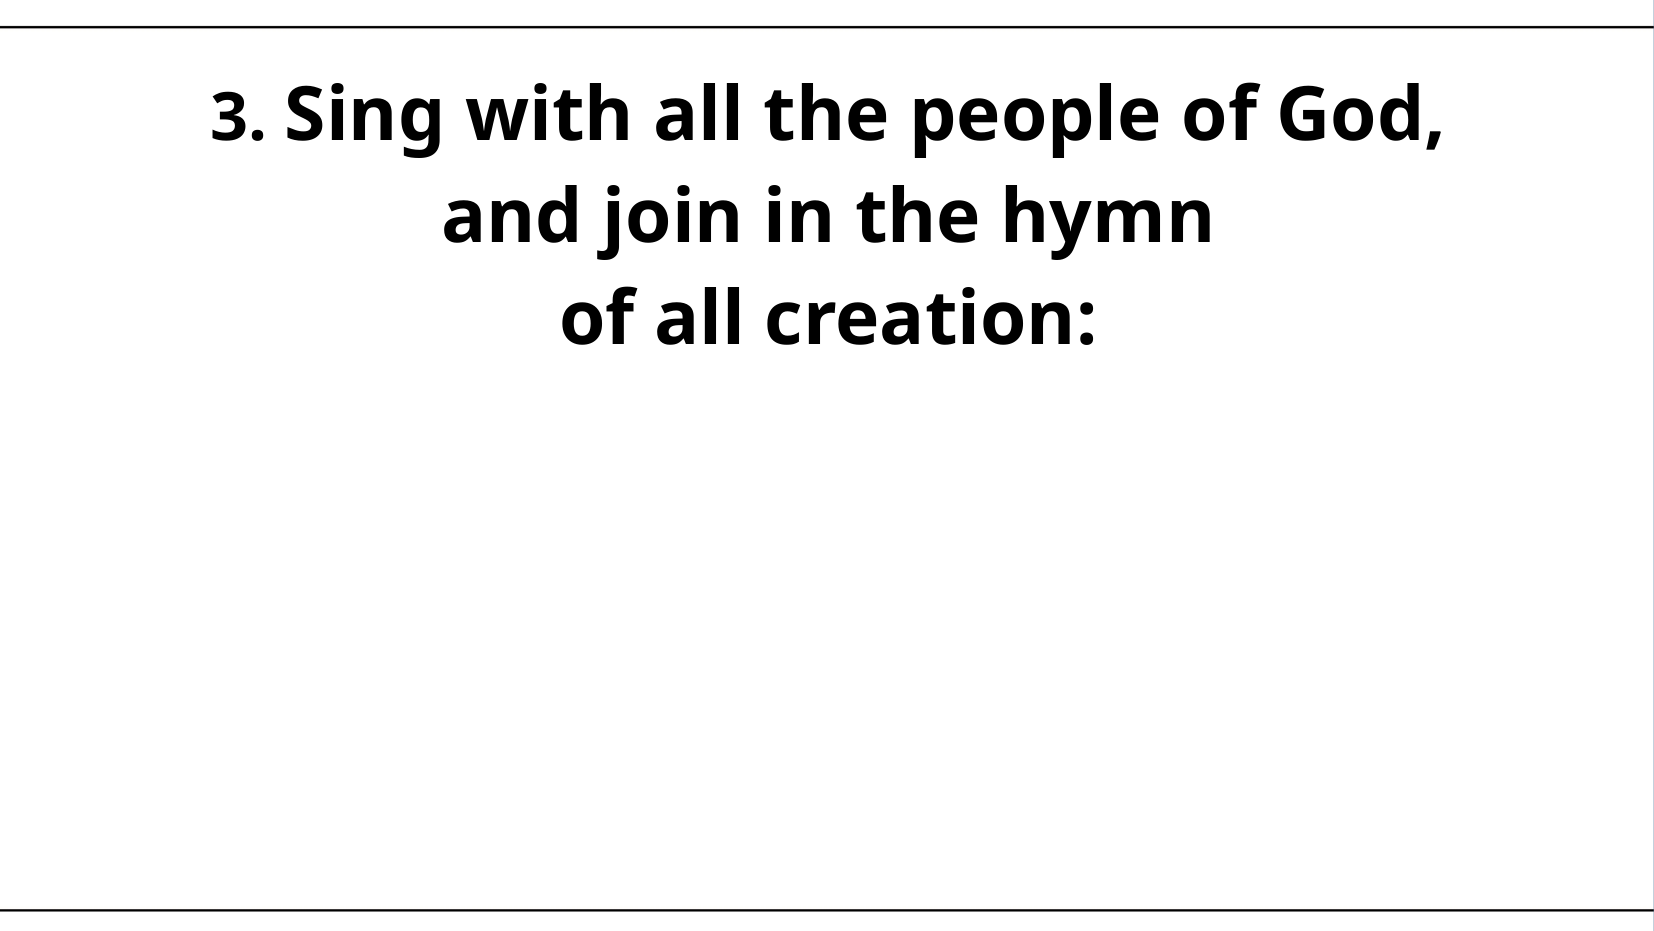

3. Sing with all the people of God,
and join in the hymn
of all creation: